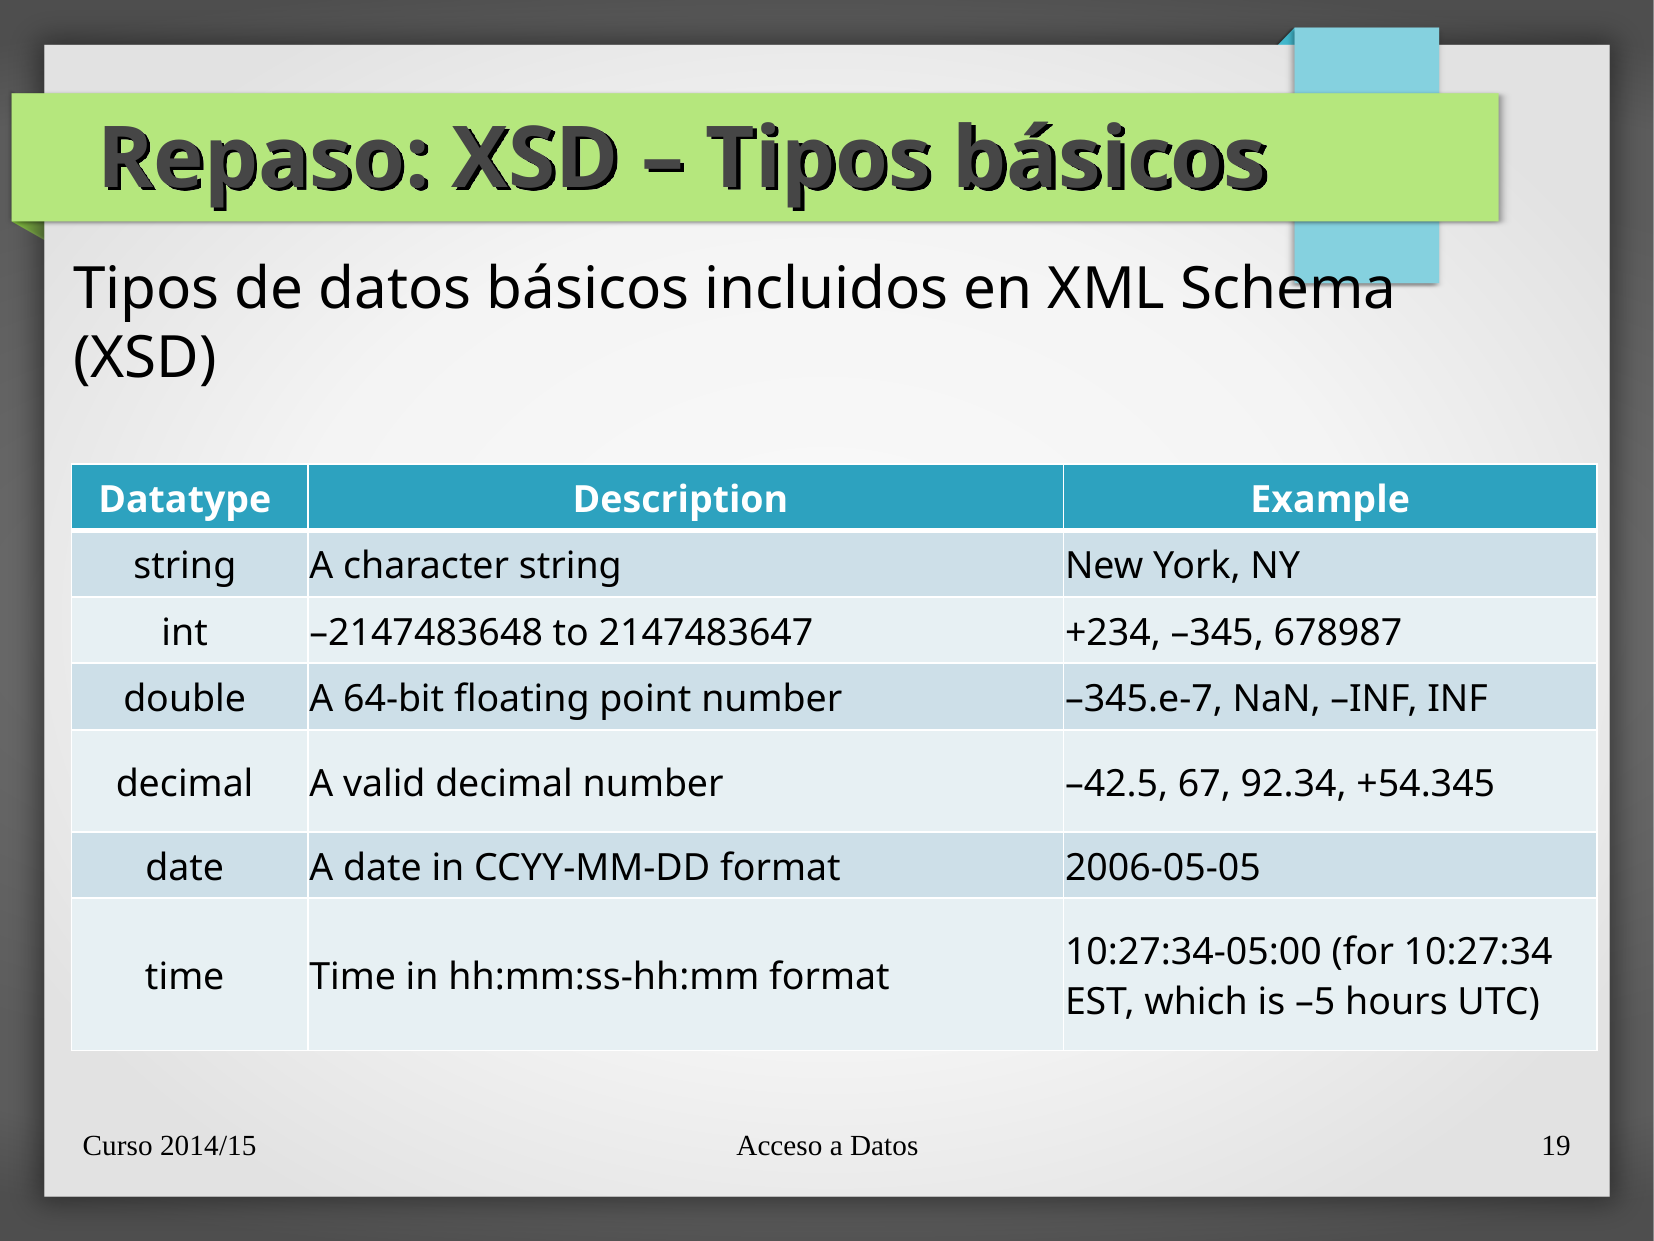

# Repaso: XSD – Tipos básicos
Tipos de datos básicos incluidos en XML Schema (XSD)
| Datatype | Description | Example |
| --- | --- | --- |
| string | A character string | New York, NY |
| int | –2147483648 to 2147483647 | +234, –345, 678987 |
| double | A 64-bit floating point number | –345.e-7, NaN, –INF, INF |
| decimal | A valid decimal number | –42.5, 67, 92.34, +54.345 |
| date | A date in CCYY-MM-DD format | 2006-05-05 |
| time | Time in hh:mm:ss-hh:mm format | 10:27:34-05:00 (for 10:27:34 EST, which is –5 hours UTC) |
Curso 2014/15
Acceso a Datos
19